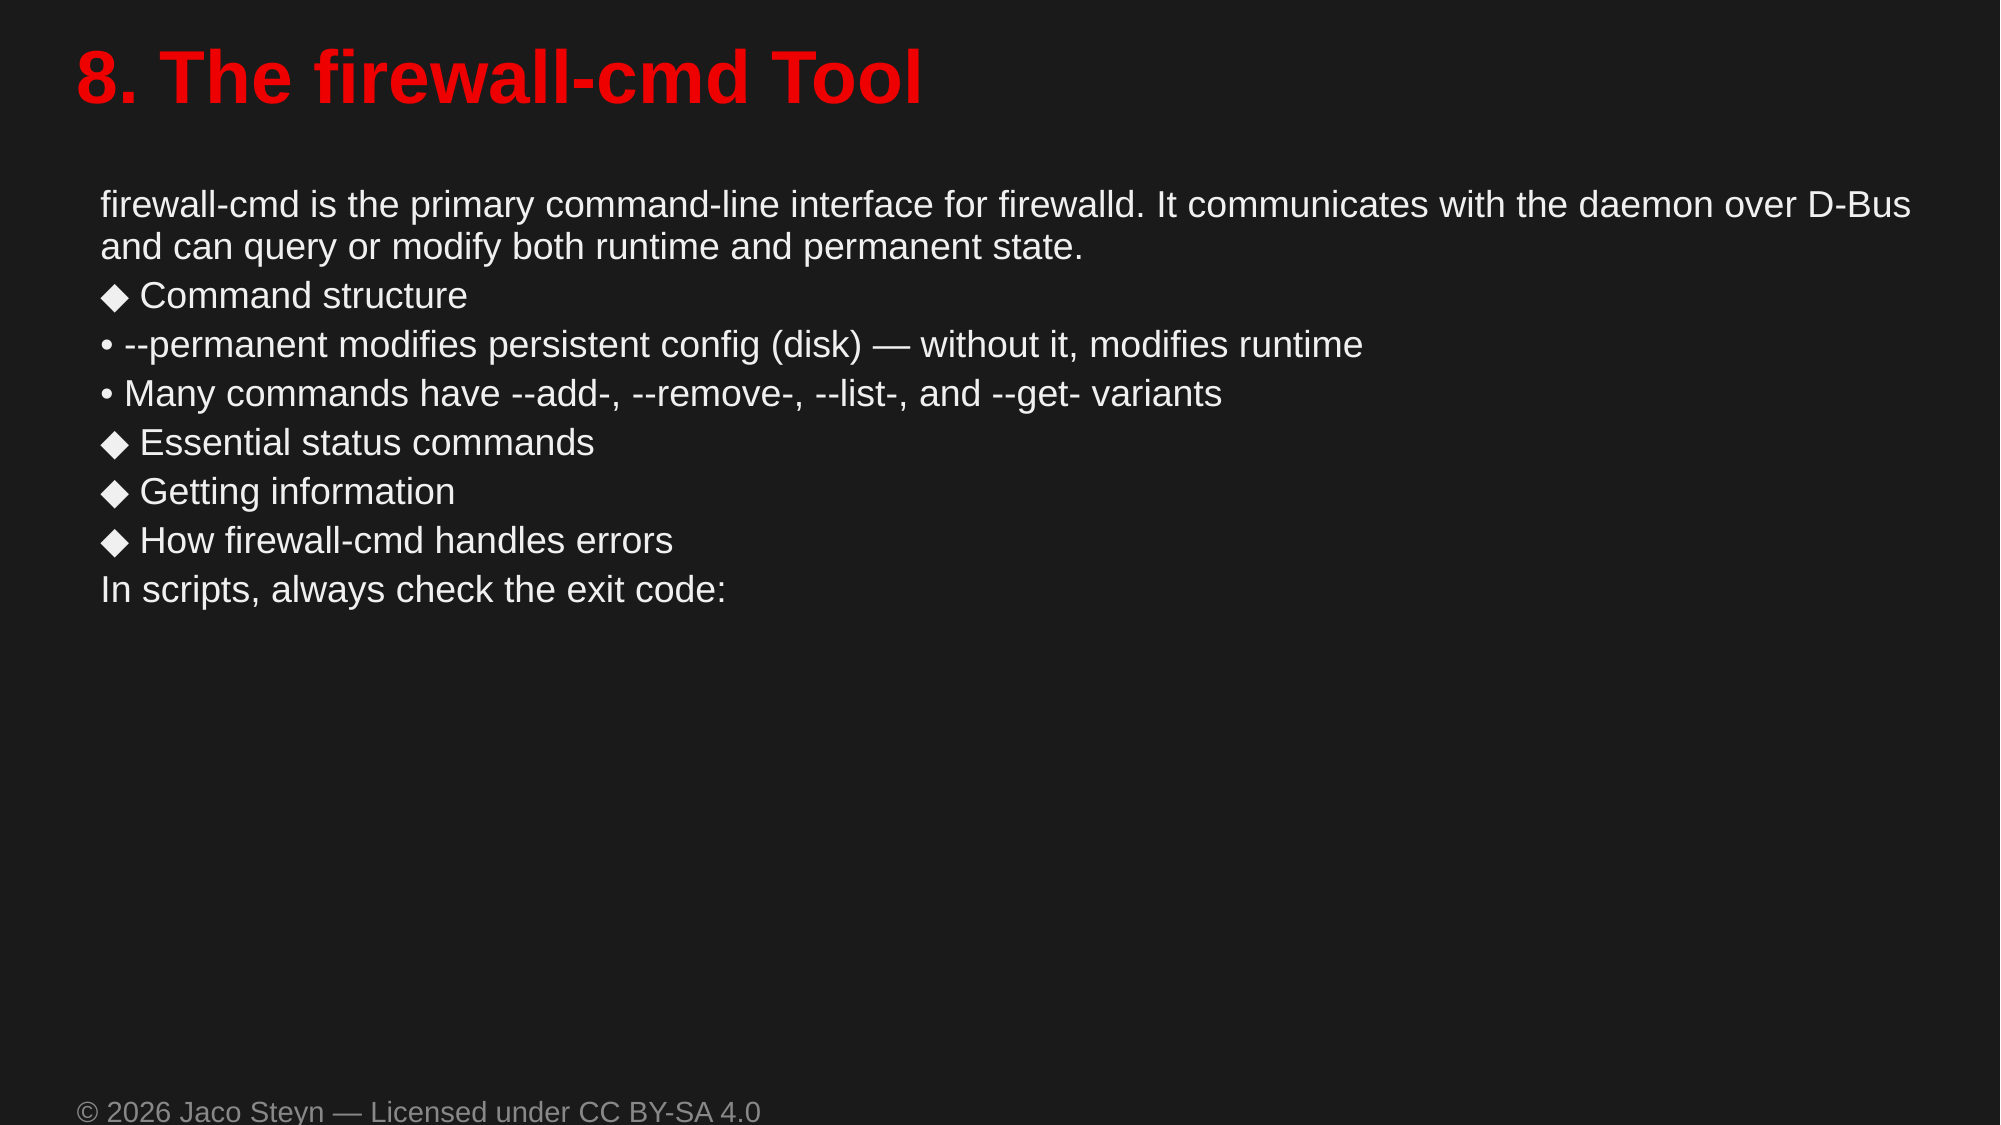

8. The firewall-cmd Tool
firewall-cmd is the primary command-line interface for firewalld. It communicates with the daemon over D-Bus and can query or modify both runtime and permanent state.
◆ Command structure
• --permanent modifies persistent config (disk) — without it, modifies runtime
• Many commands have --add-, --remove-, --list-, and --get- variants
◆ Essential status commands
◆ Getting information
◆ How firewall-cmd handles errors
In scripts, always check the exit code:
© 2026 Jaco Steyn — Licensed under CC BY-SA 4.0